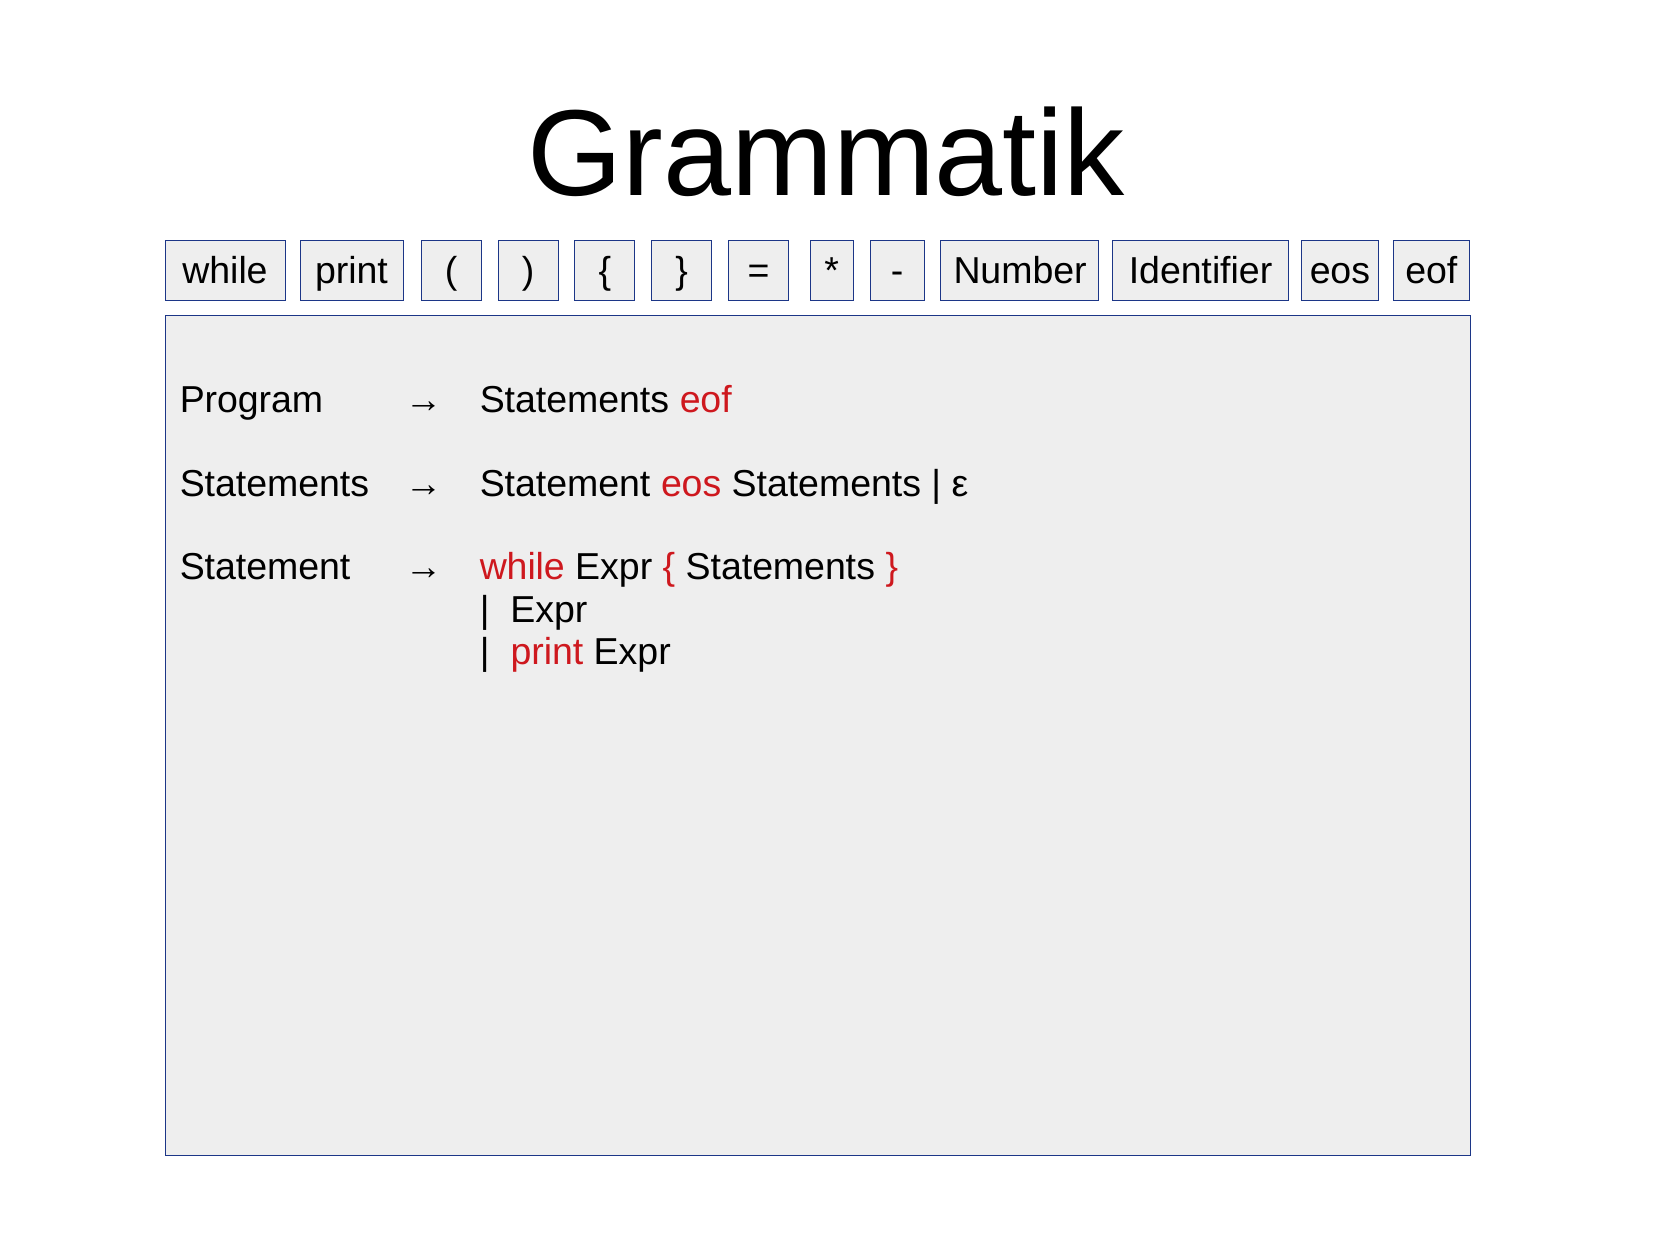

# Grammatik
while
while
print
(
)
{
}
=
*
-
Number
Identifier
eos
eof
Program		→	Statements eof
Statements	→	Statement eos Statements | ε
Statement	→	while Expr { Statements }
 			| Expr
 			| print Expr